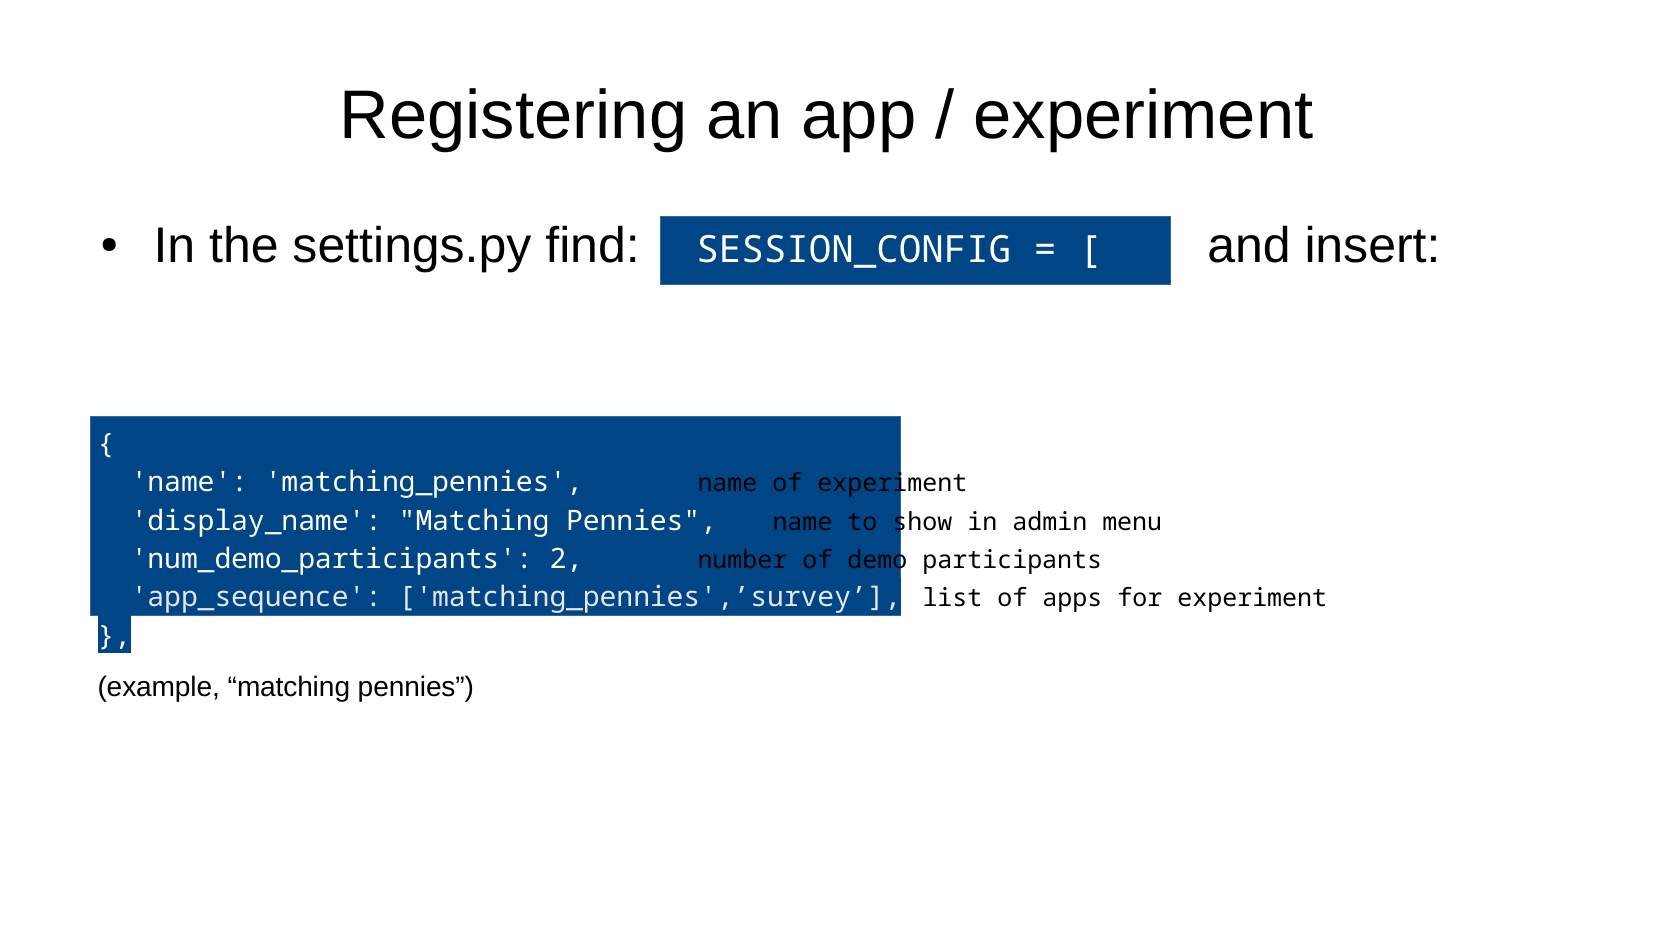

# Registering an app / experiment
In the settings.py find: SESSION_CONFIG = [ and insert:
{
 'name': 'matching_pennies', 	name of experiment
 'display_name': "Matching Pennies", 	name to show in admin menu
 'num_demo_participants': 2, 		number of demo participants
 'app_sequence': ['matching_pennies',’survey’], 	list of apps for experiment
},
(example, “matching pennies”)